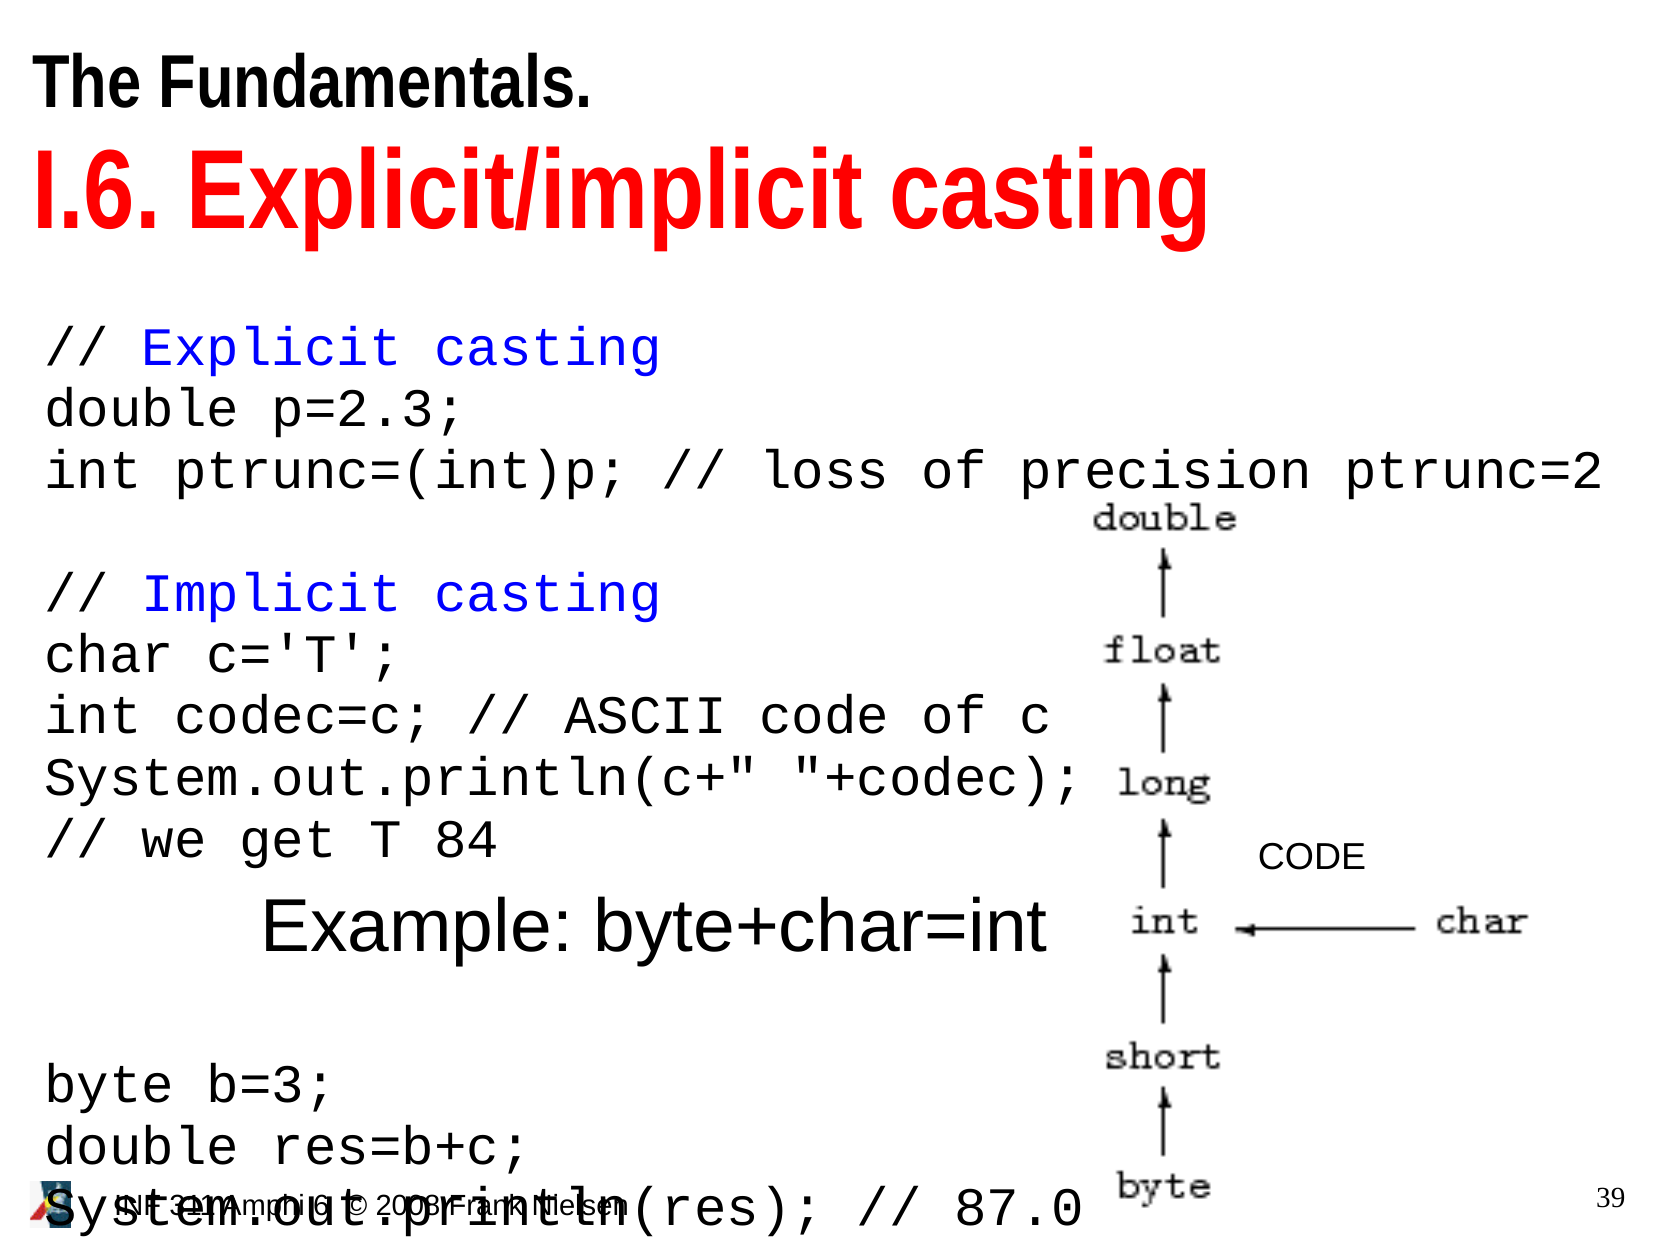

The Fundamentals.
I.6. Explicit/implicit casting
// Explicit casting
double p=2.3;
int ptrunc=(int)p; // loss of precision ptrunc=2
// Implicit casting
char c='T';
int codec=c; // ASCII code of c
System.out.println(c+" "+codec);
// we get T 84
byte b=3;
double res=b+c;
System.out.println(res); // 87.0
CODE
Example: byte+char=int